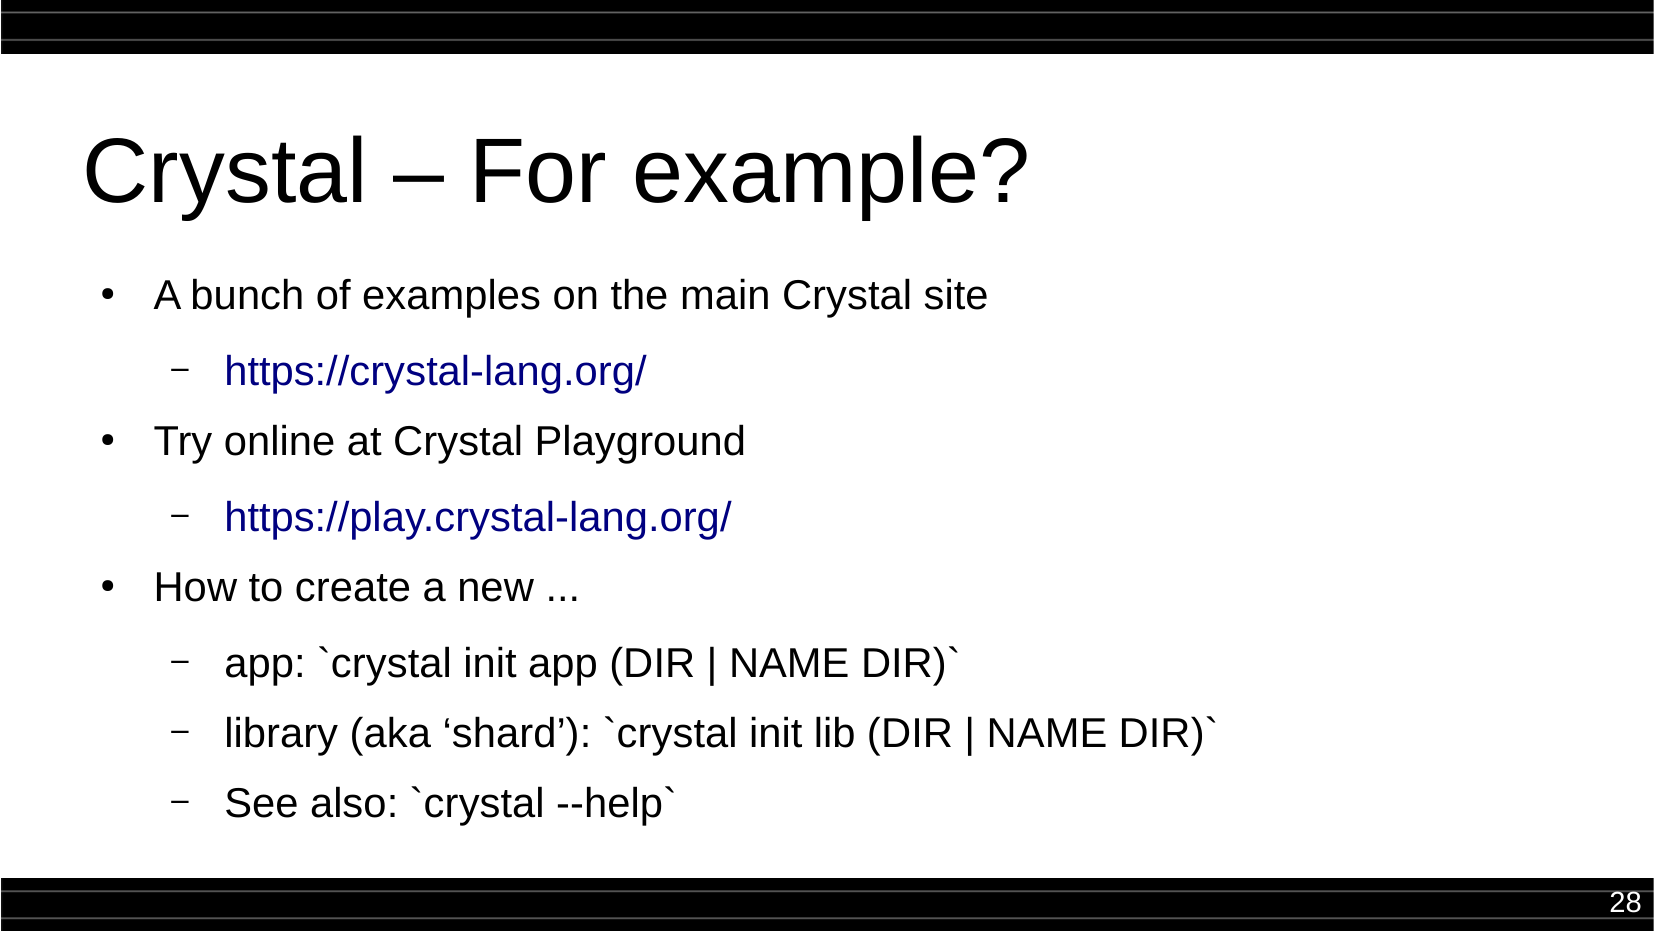

# Crystal – For example?
A bunch of examples on the main Crystal site
https://crystal-lang.org/
Try online at Crystal Playground
https://play.crystal-lang.org/
How to create a new ...
app: `crystal init app (DIR | NAME DIR)`
library (aka ‘shard’): `crystal init lib (DIR | NAME DIR)`
See also: `crystal --help`